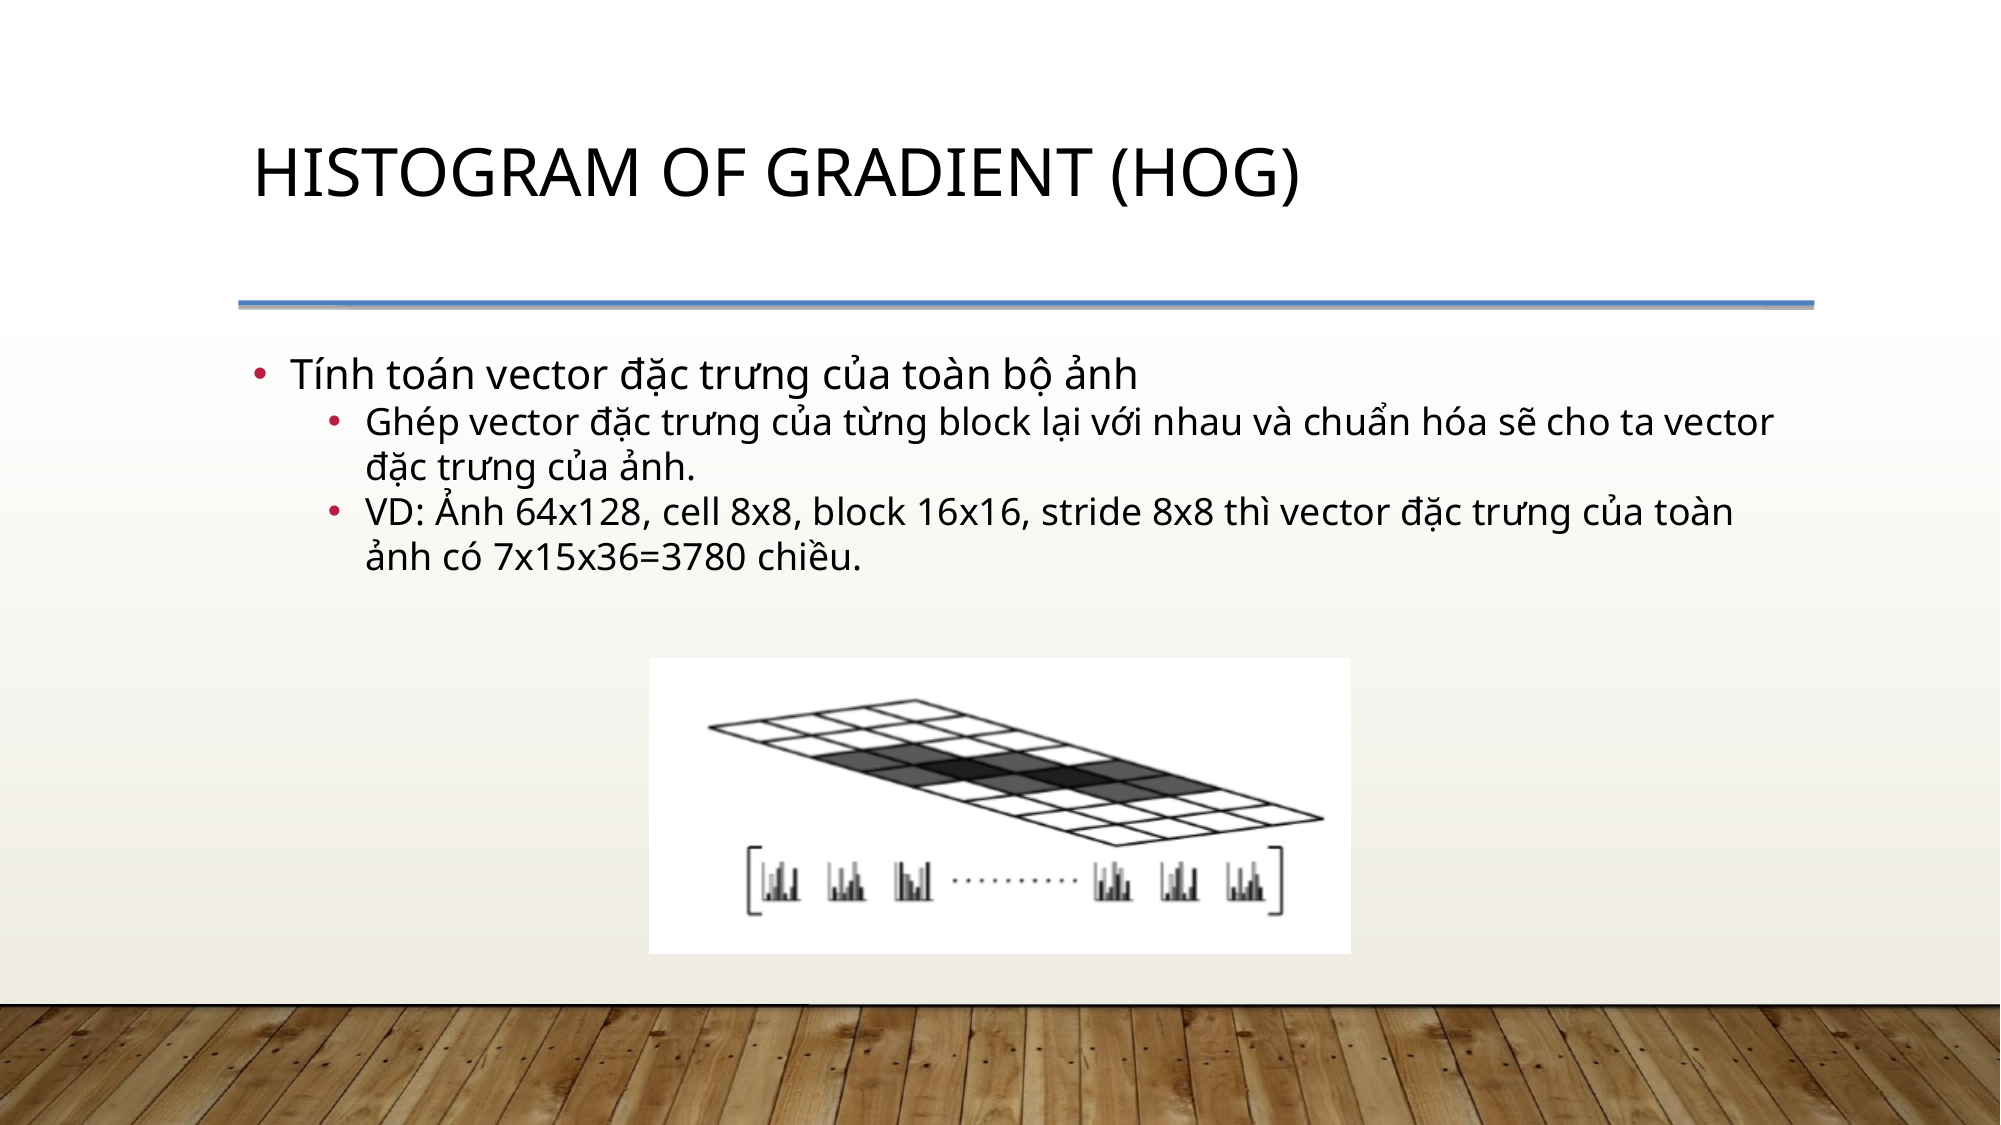

HISTOGRAM OF GRADIENT (HOG)
Tính toán vector đặc trưng của toàn bộ ảnh
Ghép vector đặc trưng của từng block lại với nhau và chuẩn hóa sẽ cho ta vector đặc trưng của ảnh.
VD: Ảnh 64x128, cell 8x8, block 16x16, stride 8x8 thì vector đặc trưng của toàn ảnh có 7x15x36=3780 chiều.